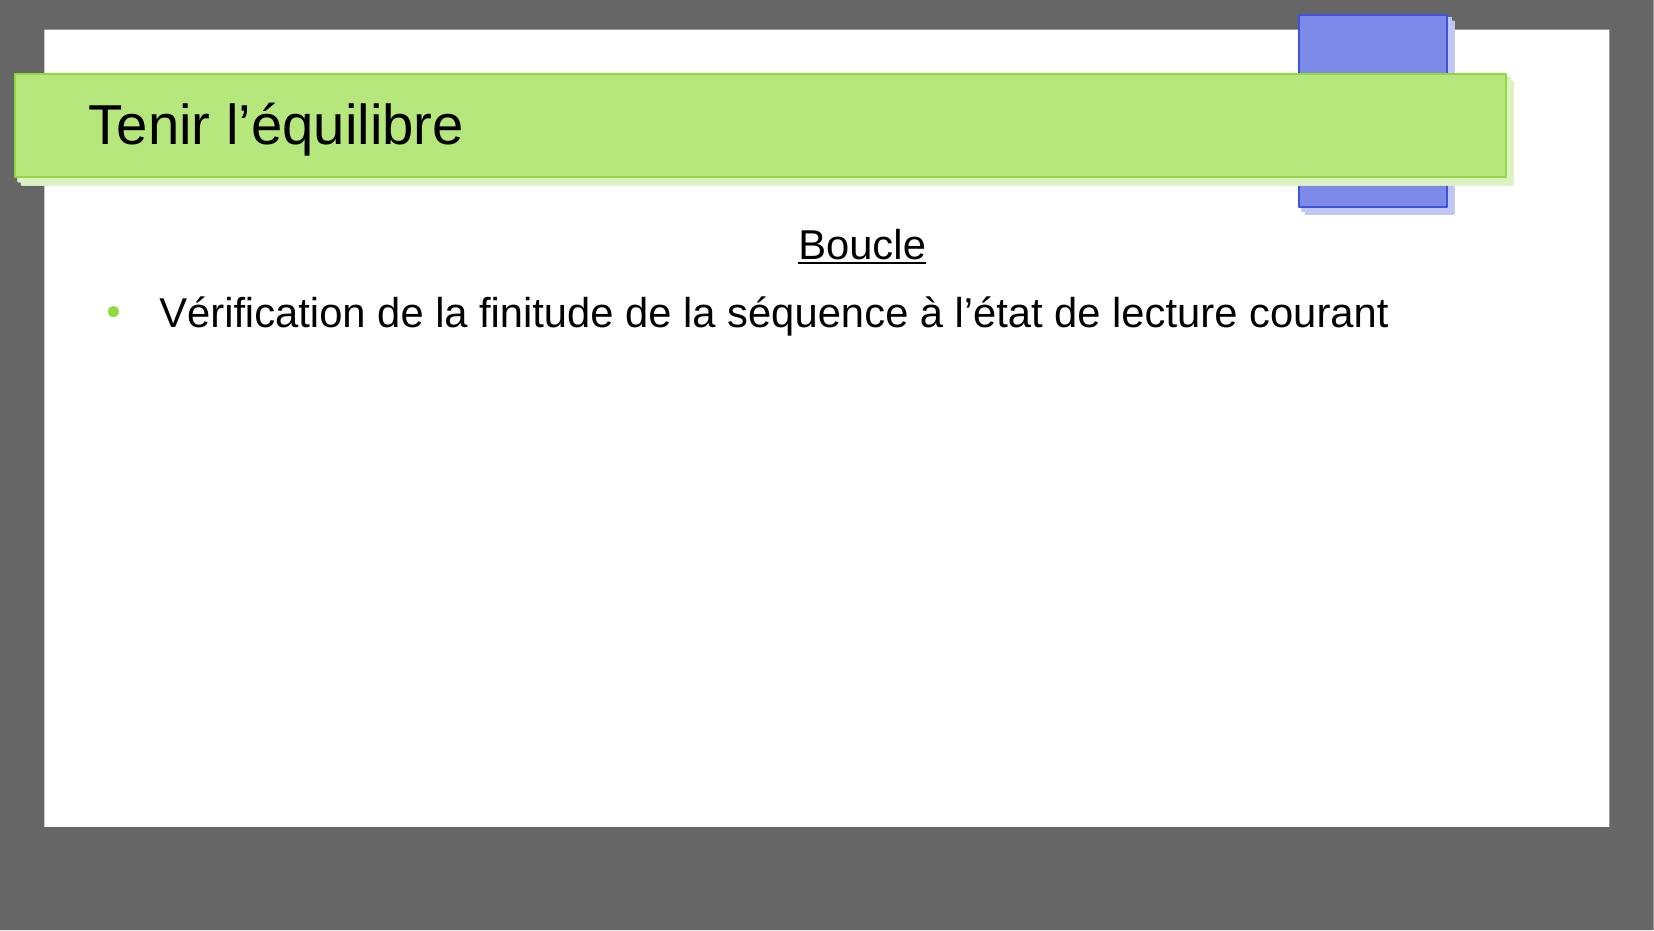

# Tenir l’équilibre
Boucle
Vérification de la finitude de la séquence à l’état de lecture courant